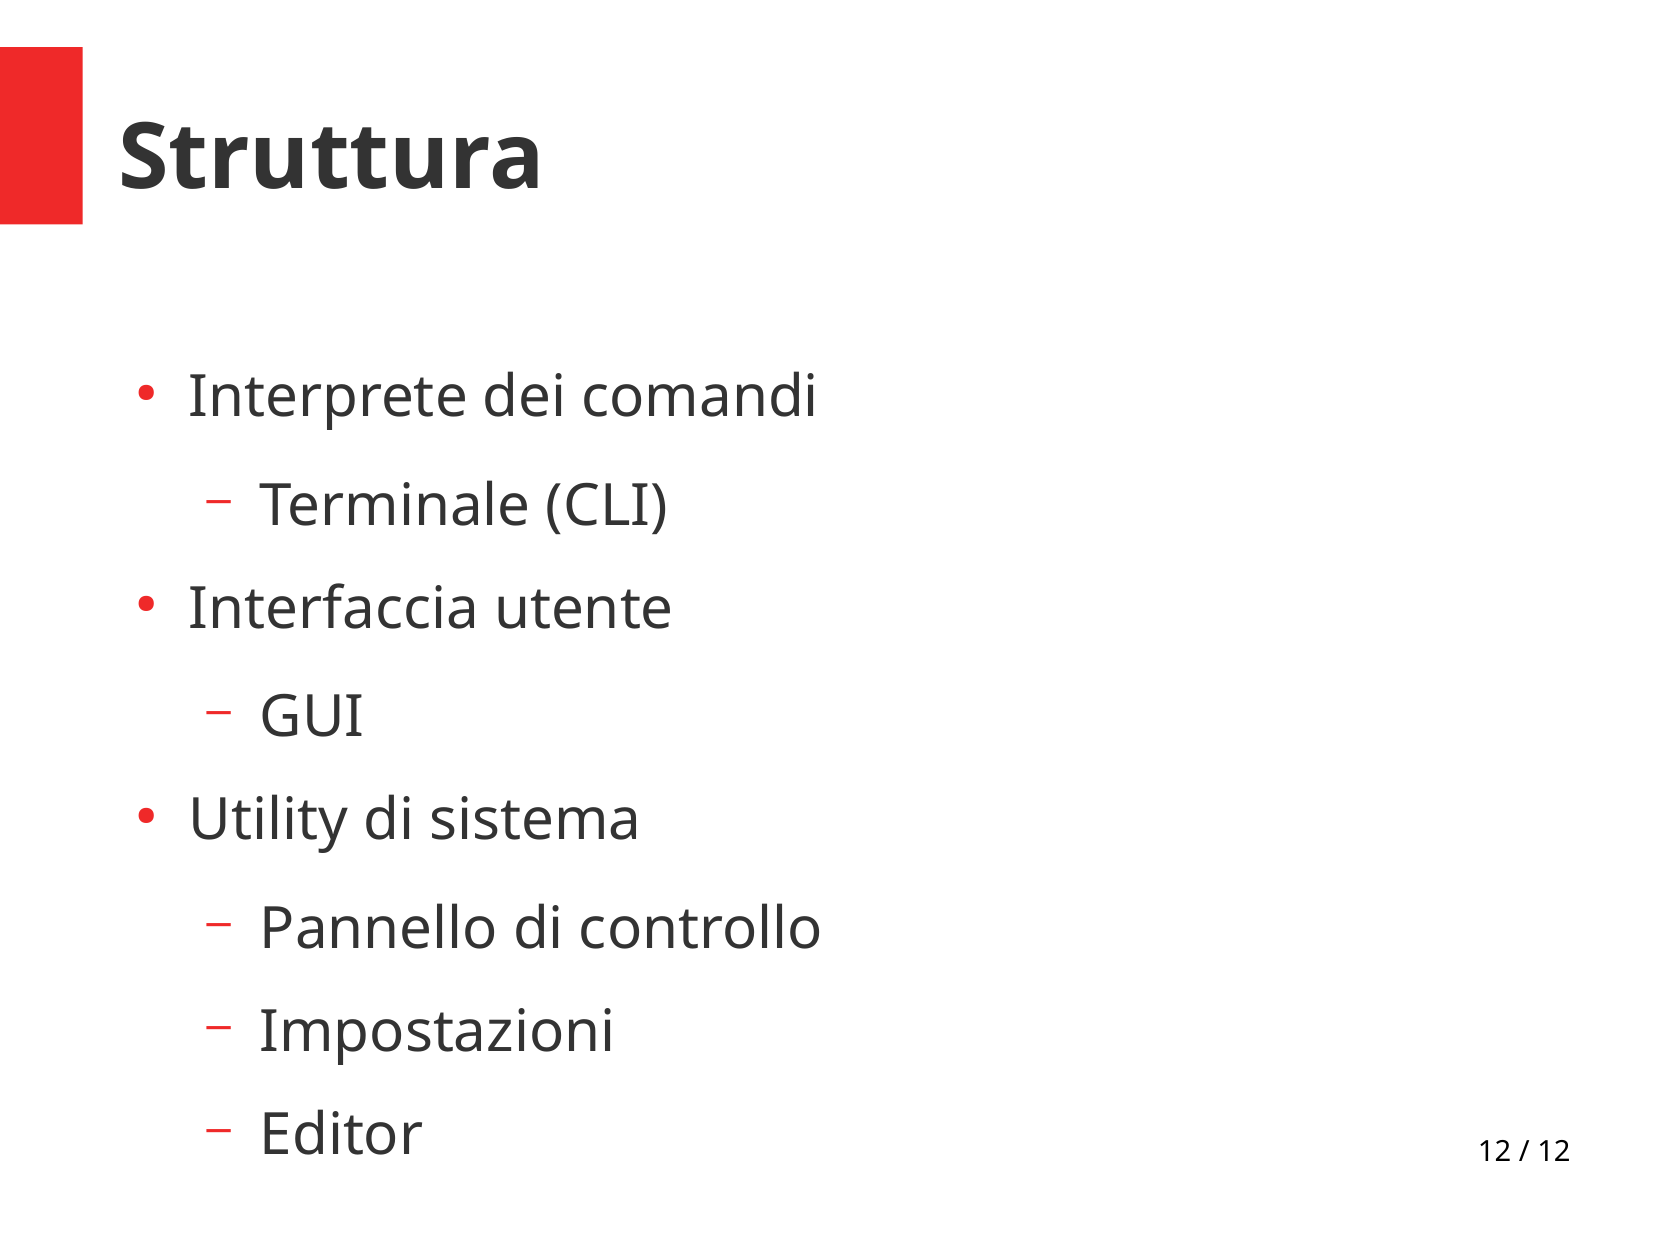

# Struttura
Interprete dei comandi
Terminale (CLI)
Interfaccia utente
GUI
Utility di sistema
Pannello di controllo
Impostazioni
Editor
12